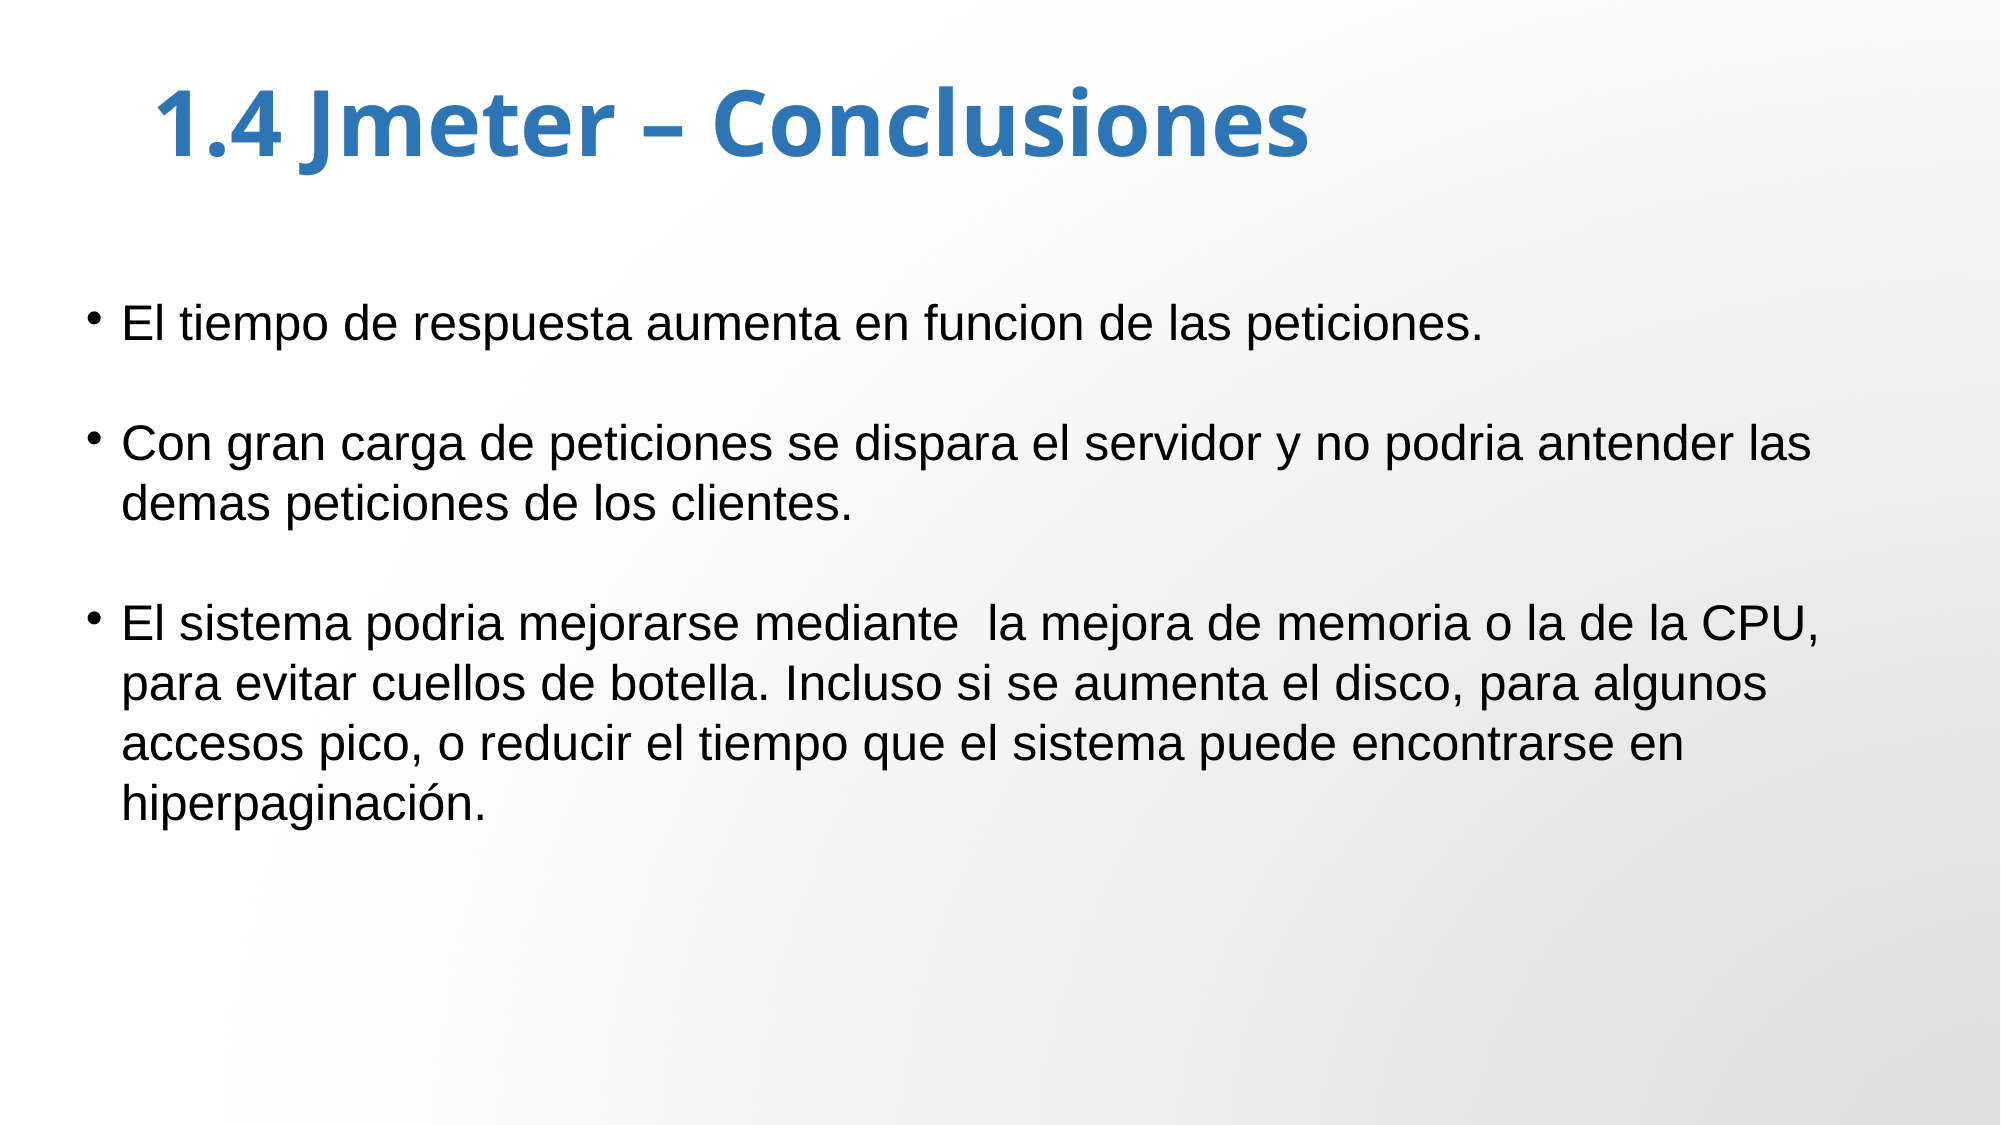

1.4 Jmeter – Conclusiones
El tiempo de respuesta aumenta en funcion de las peticiones.
Con gran carga de peticiones se dispara el servidor y no podria antender las demas peticiones de los clientes.
El sistema podria mejorarse mediante la mejora de memoria o la de la CPU, para evitar cuellos de botella. Incluso si se aumenta el disco, para algunos accesos pico, o reducir el tiempo que el sistema puede encontrarse en hiperpaginación.